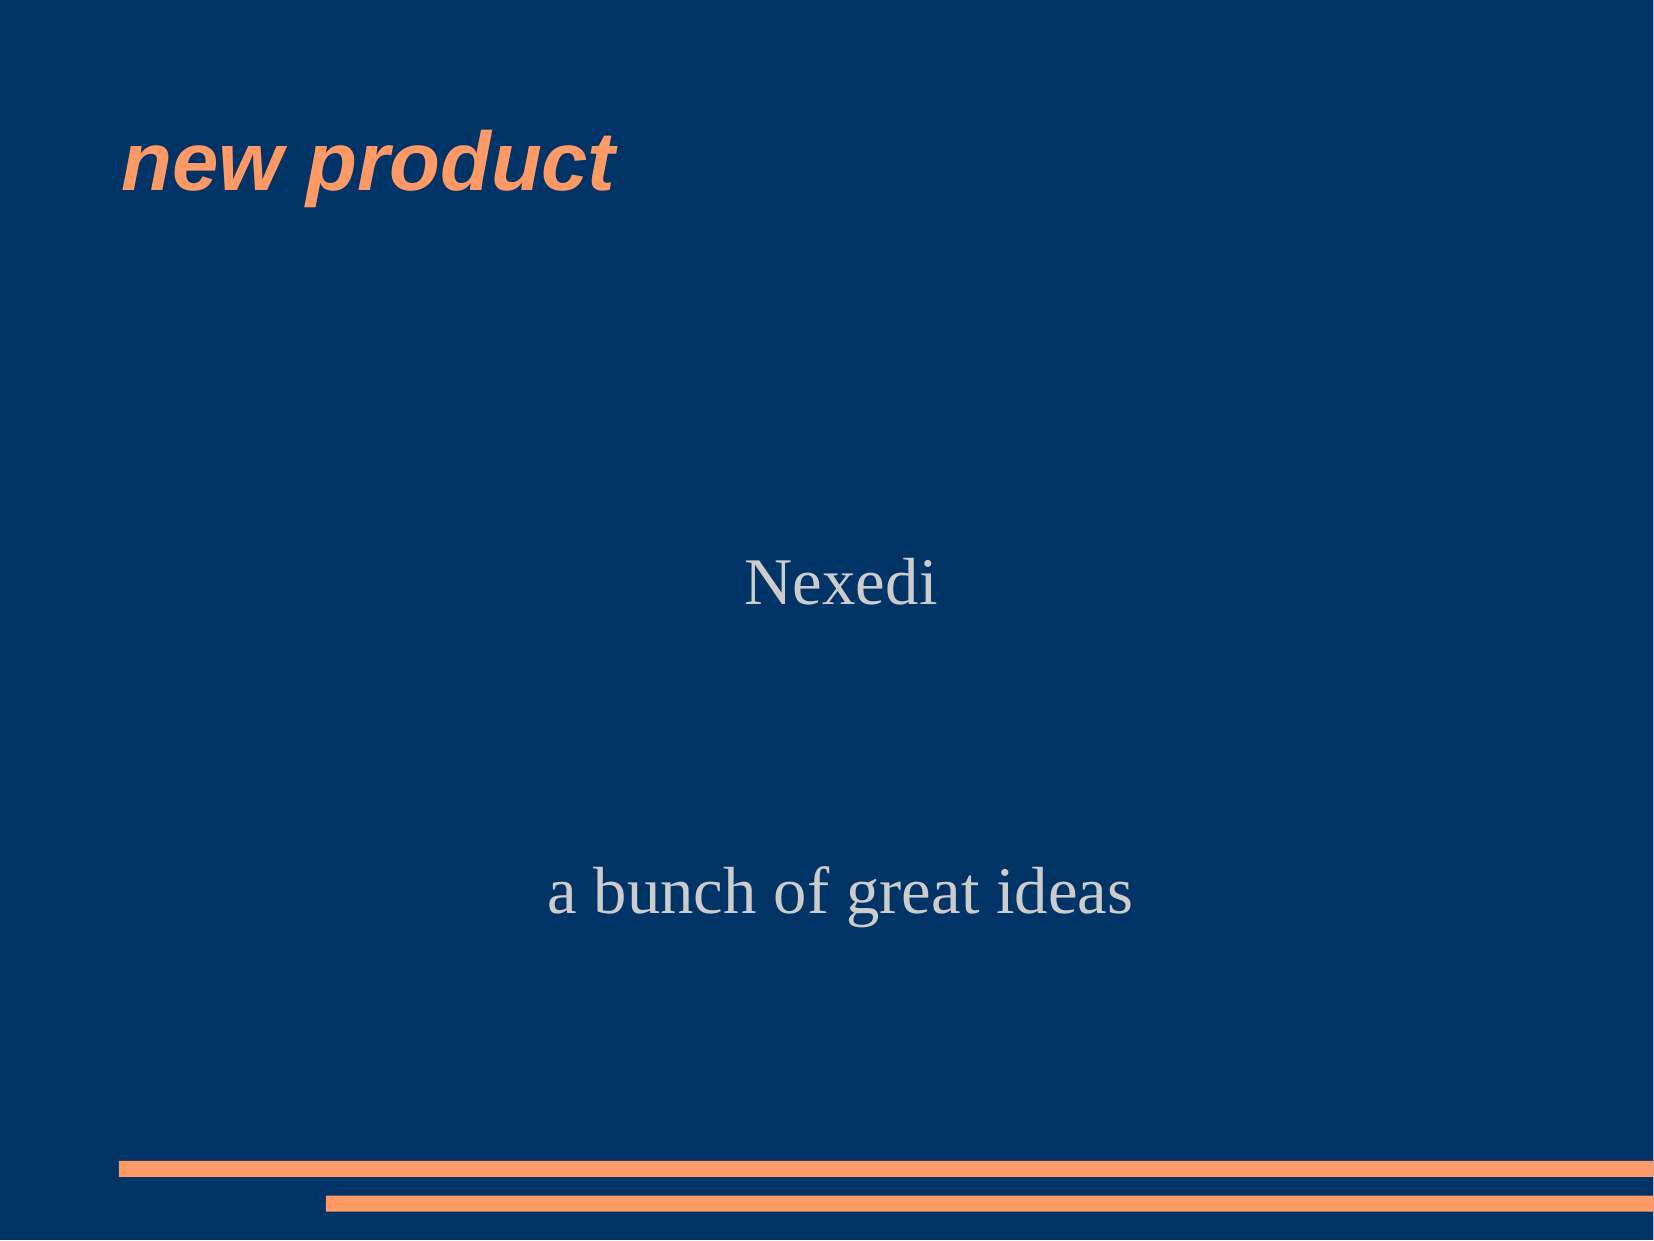

# new product
Nexedi
a bunch of great ideas